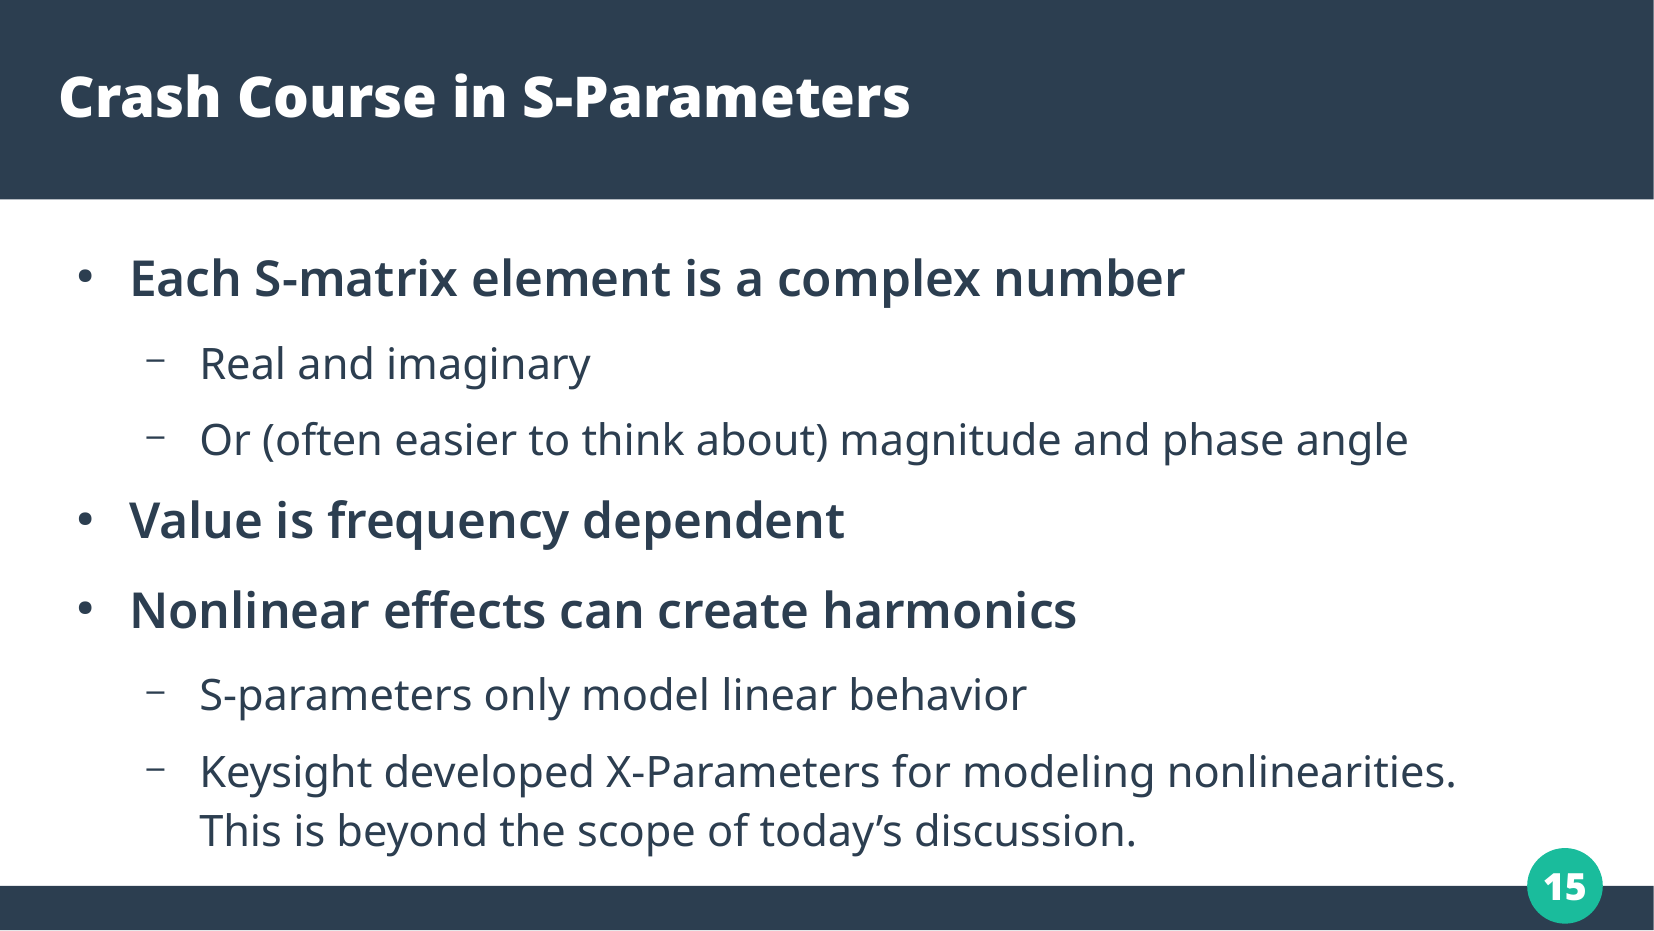

# Crash Course in S-Parameters
Each S-matrix element is a complex number
Real and imaginary
Or (often easier to think about) magnitude and phase angle
Value is frequency dependent
Nonlinear effects can create harmonics
S-parameters only model linear behavior
Keysight developed X-Parameters for modeling nonlinearities.
This is beyond the scope of today’s discussion.